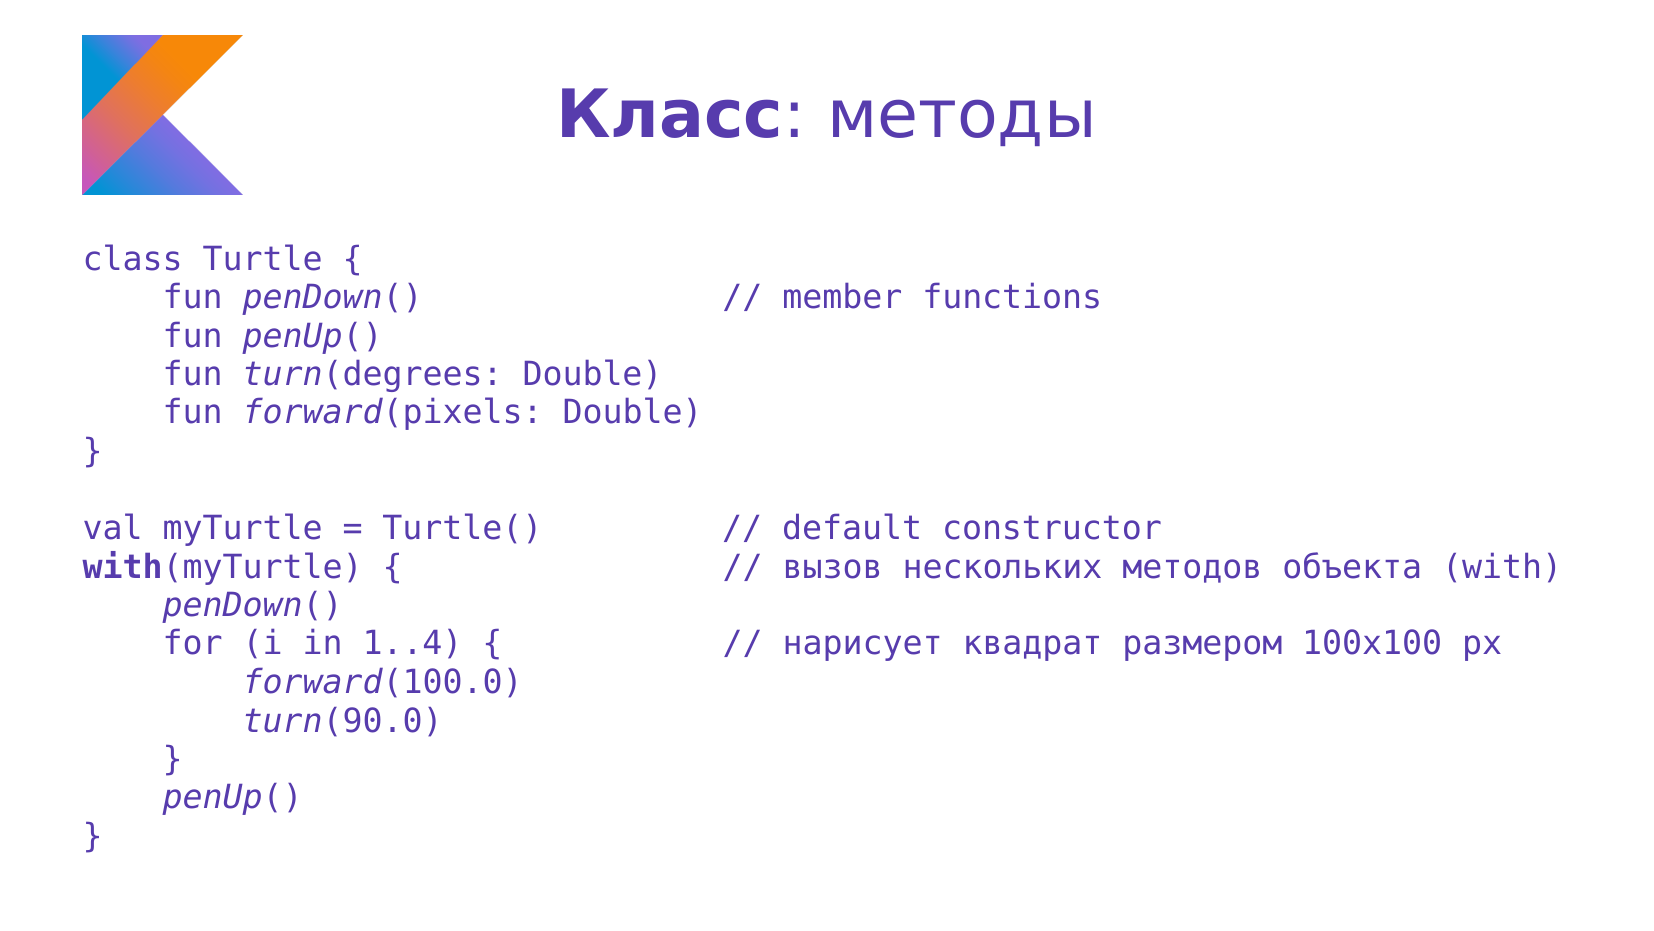

# Класс: методы
class Turtle {
 fun penDown() // member functions
 fun penUp()
 fun turn(degrees: Double)
 fun forward(pixels: Double)
}
val myTurtle = Turtle() // default constructor
with(myTurtle) { // вызов нескольких методов объекта (with)
 penDown()
 for (i in 1..4) { // нарисует квадрат размером 100x100 px
 forward(100.0)
 turn(90.0)
 }
 penUp()
}